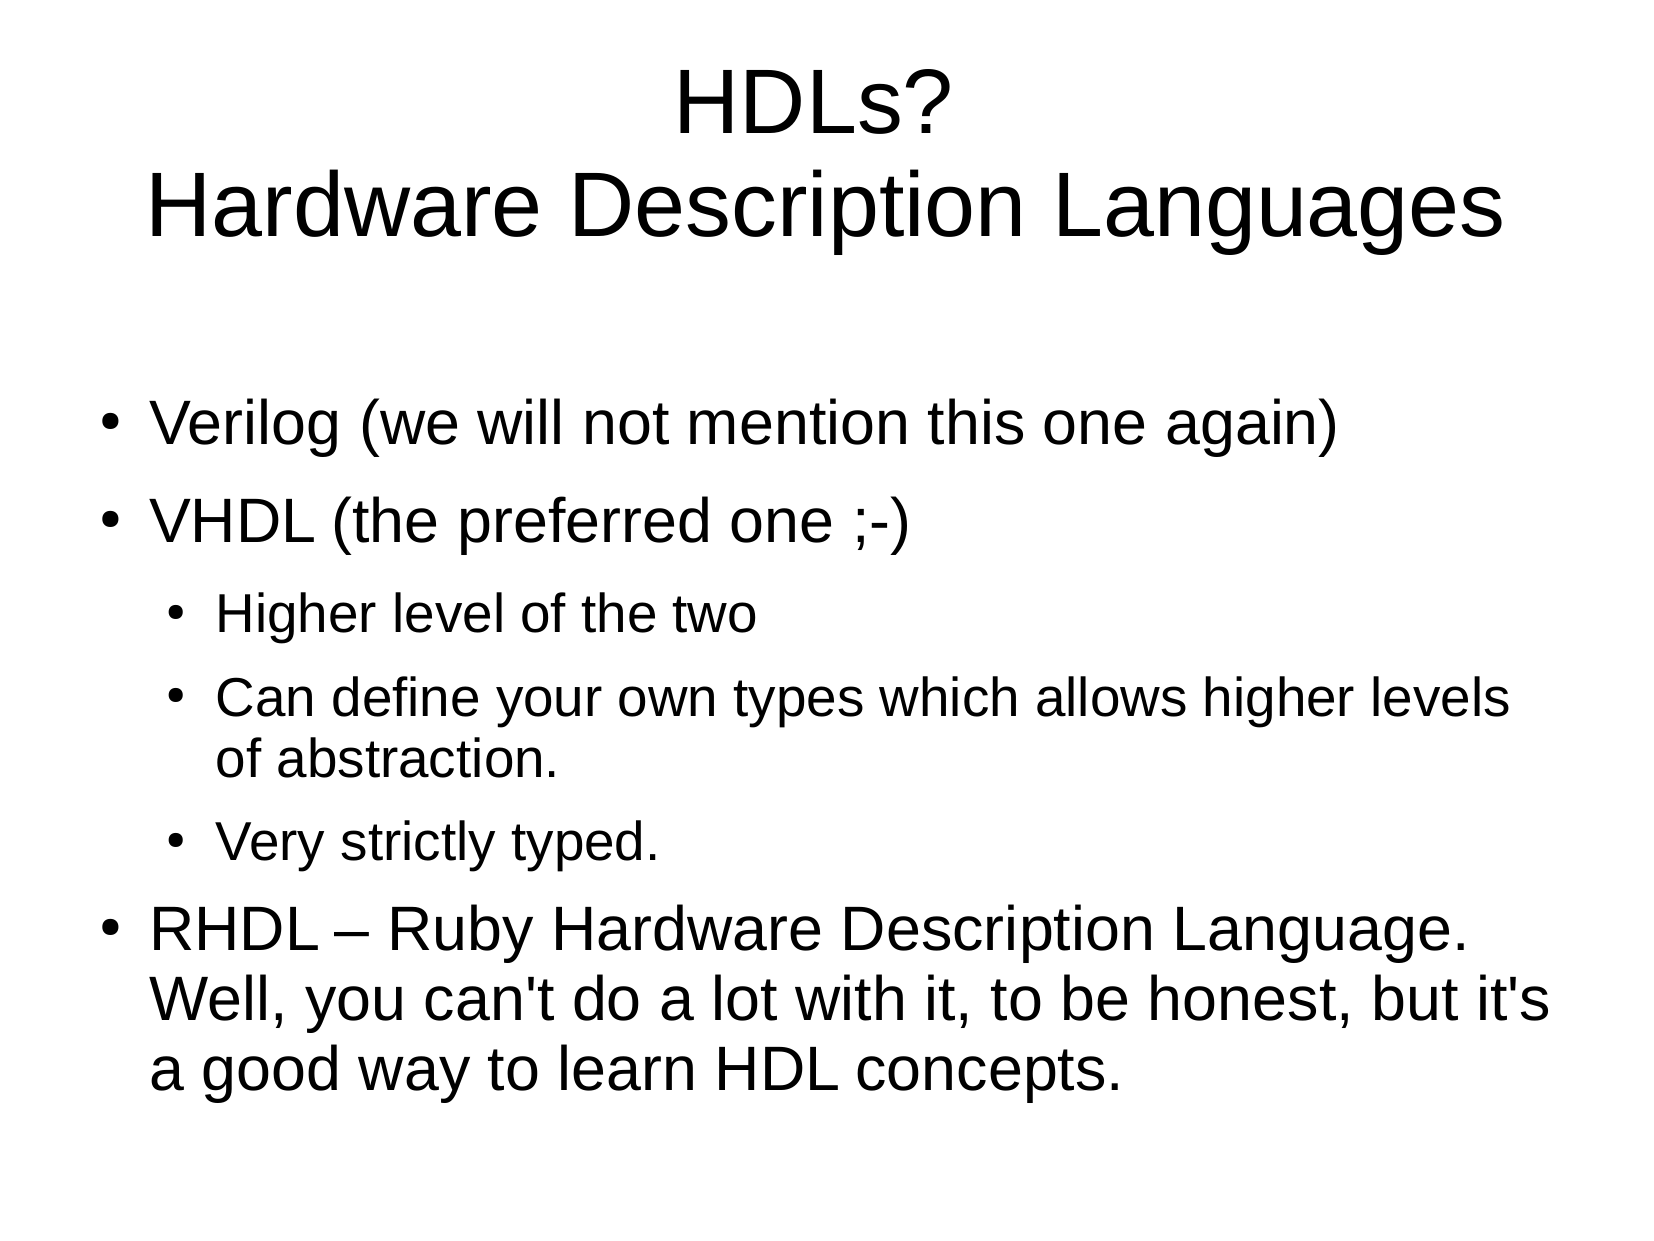

# HDLs? Hardware Description Languages
Verilog (we will not mention this one again)
VHDL (the preferred one ;-)
Higher level of the two
Can define your own types which allows higher levels of abstraction.
Very strictly typed.
RHDL – Ruby Hardware Description Language. Well, you can't do a lot with it, to be honest, but it's a good way to learn HDL concepts.